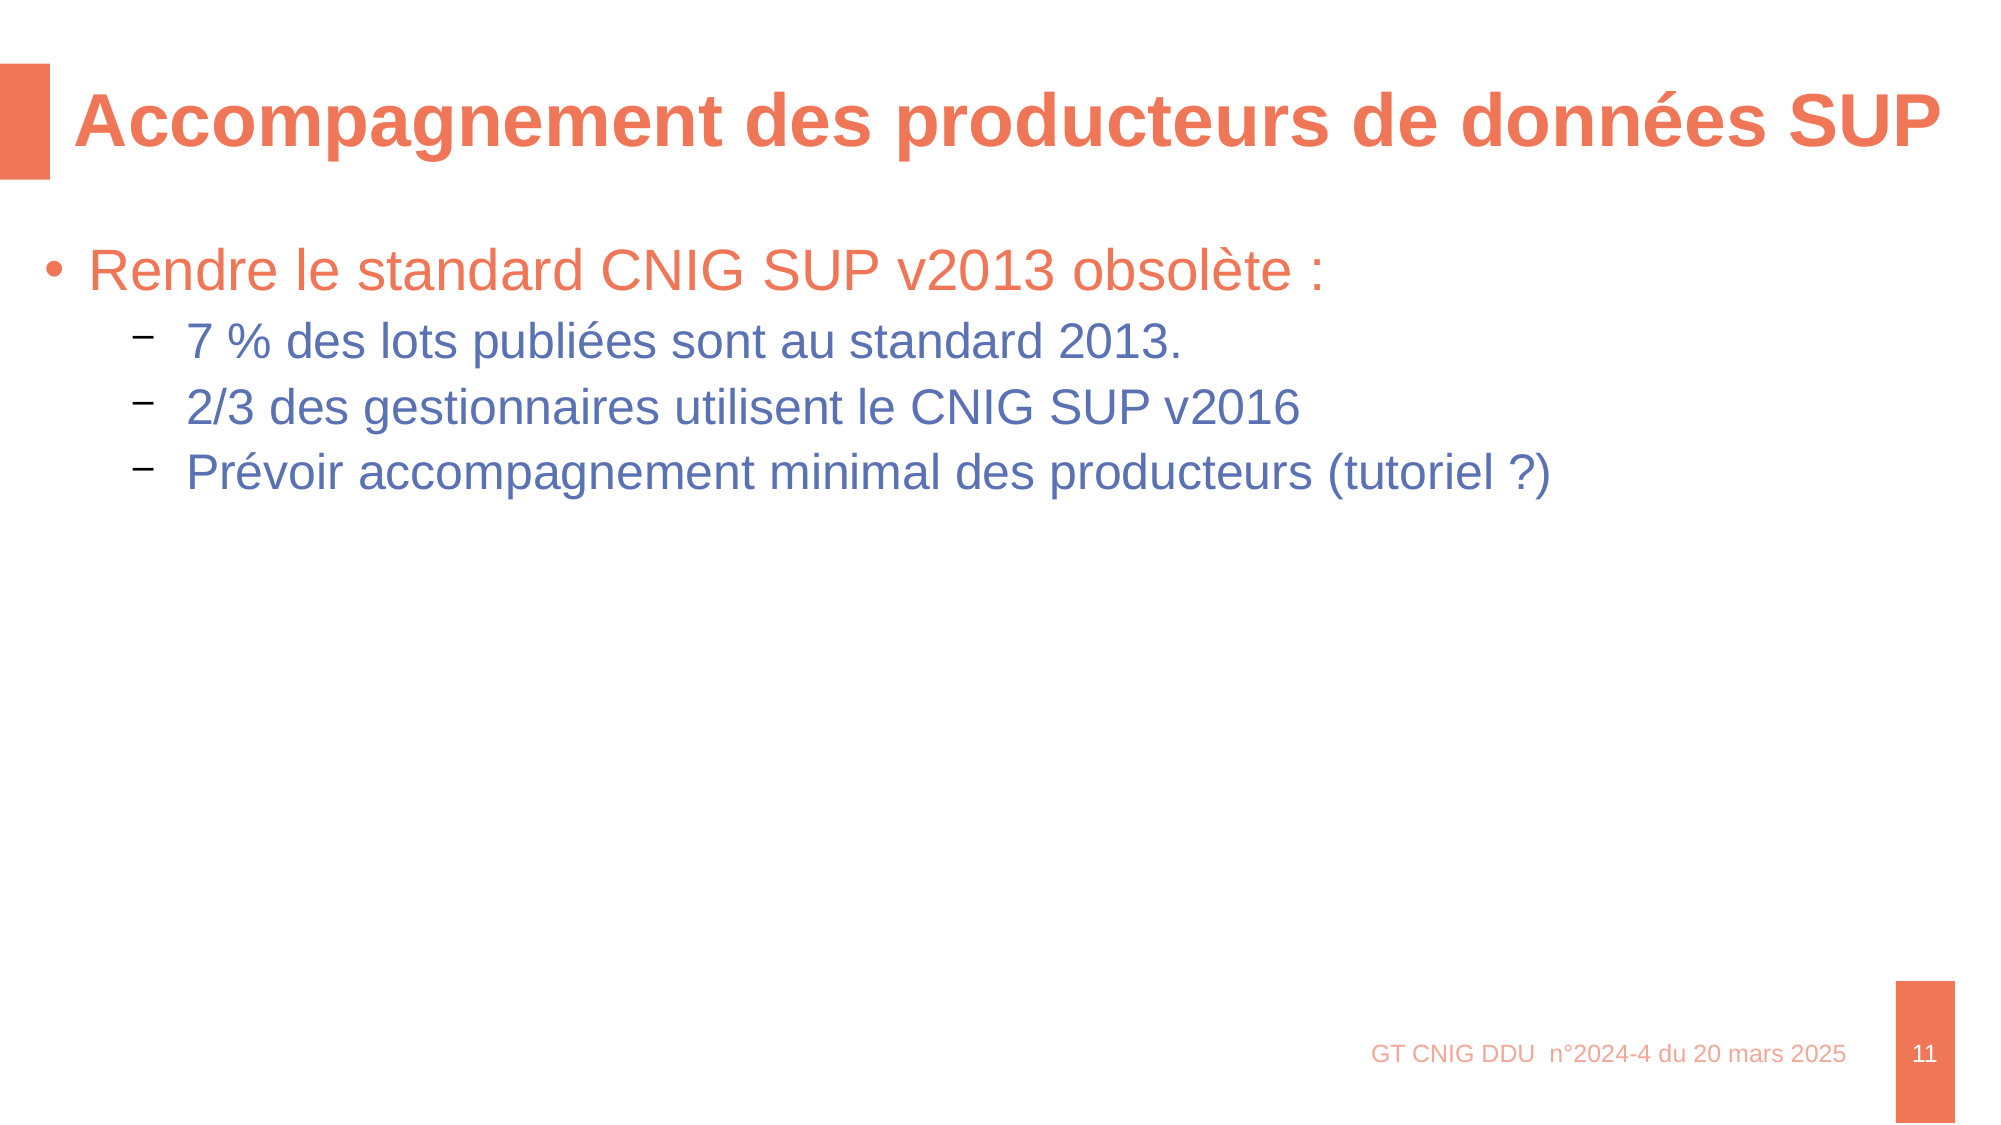

# Accompagnement des producteurs de données SUP
Rendre le standard CNIG SUP v2013 obsolète :
7 % des lots publiées sont au standard 2013.
2/3 des gestionnaires utilisent le CNIG SUP v2016
Prévoir accompagnement minimal des producteurs (tutoriel ?)
11
GT CNIG DDU n°2024-4 du 20 mars 2025